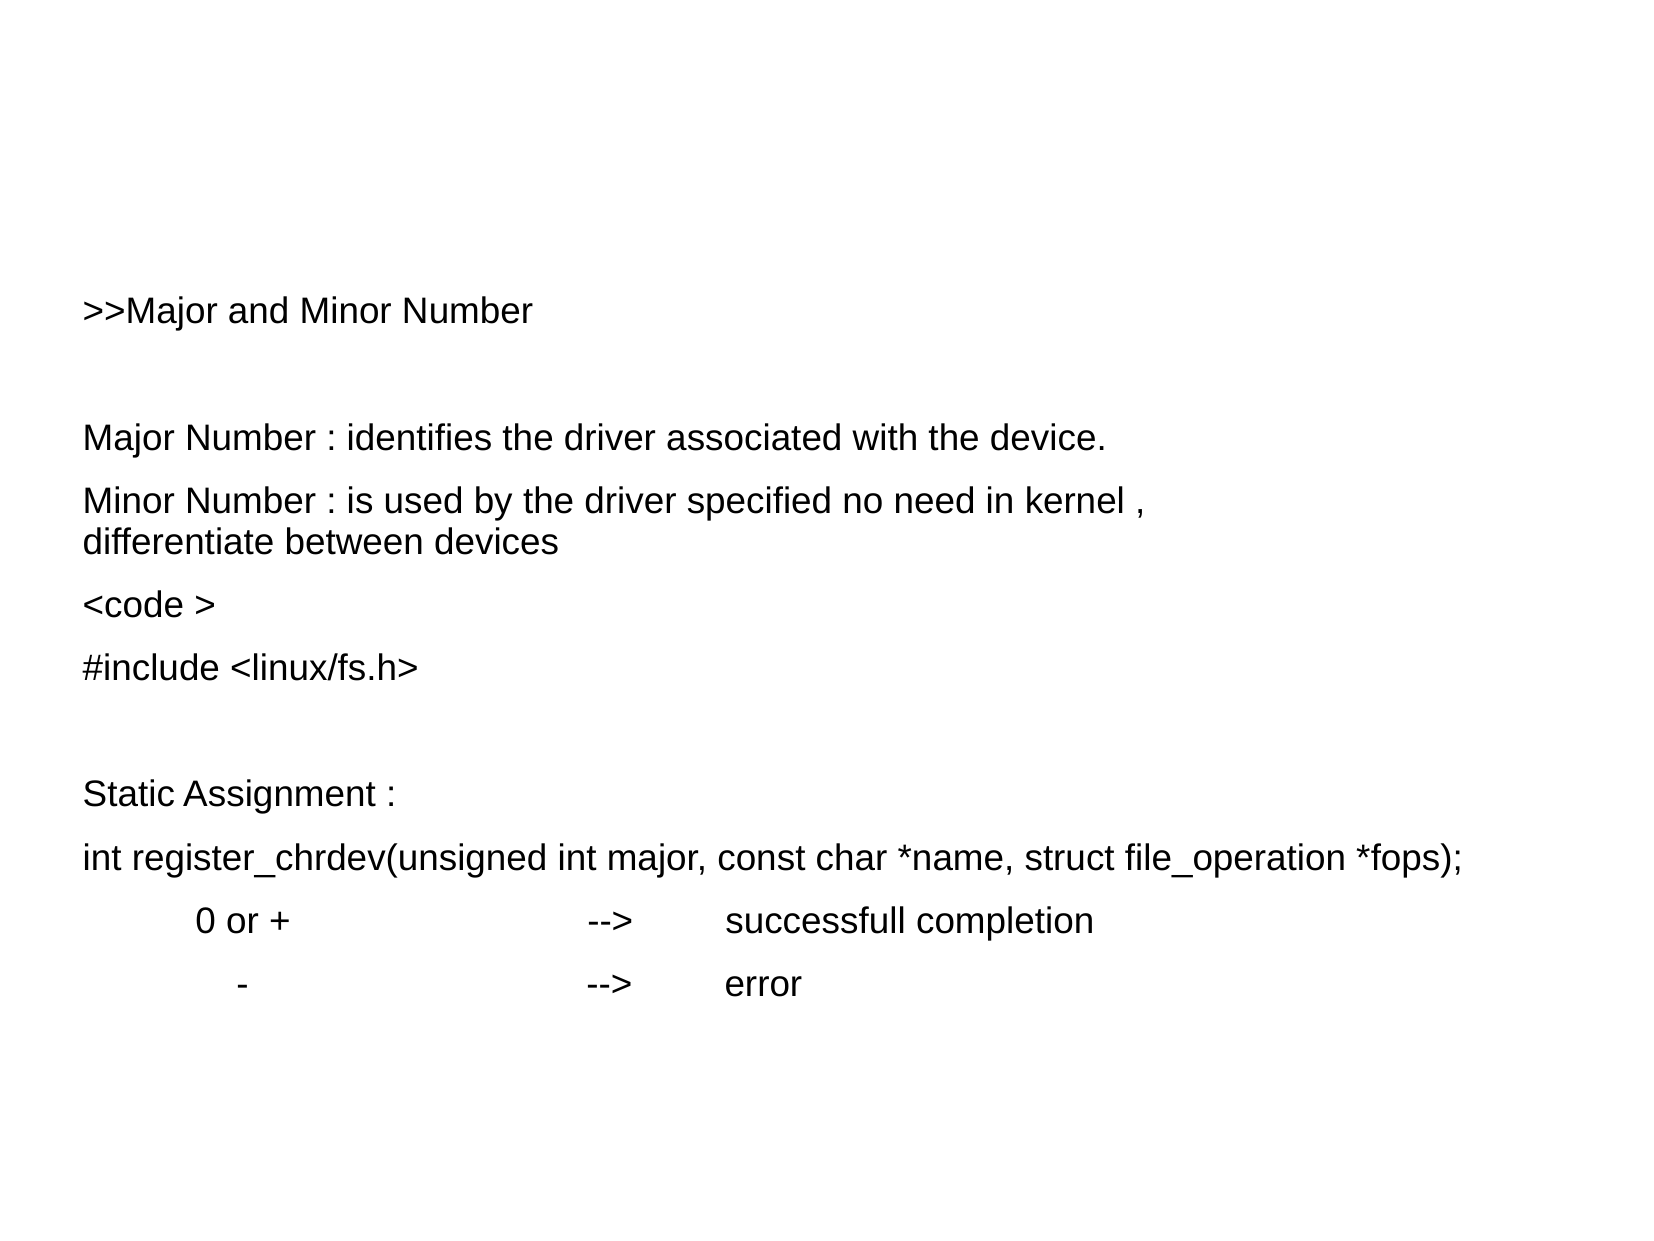

#
>>Major and Minor Number
Major Number : identifies the driver associated with the device.
Minor Number : is used by the driver specified no need in kernel , 						differentiate between devices
<code >
#include <linux/fs.h>
Static Assignment :
int register_chrdev(unsigned int major, const char *name, struct file_operation *fops);
 0 or + --> successfull completion
 - --> error